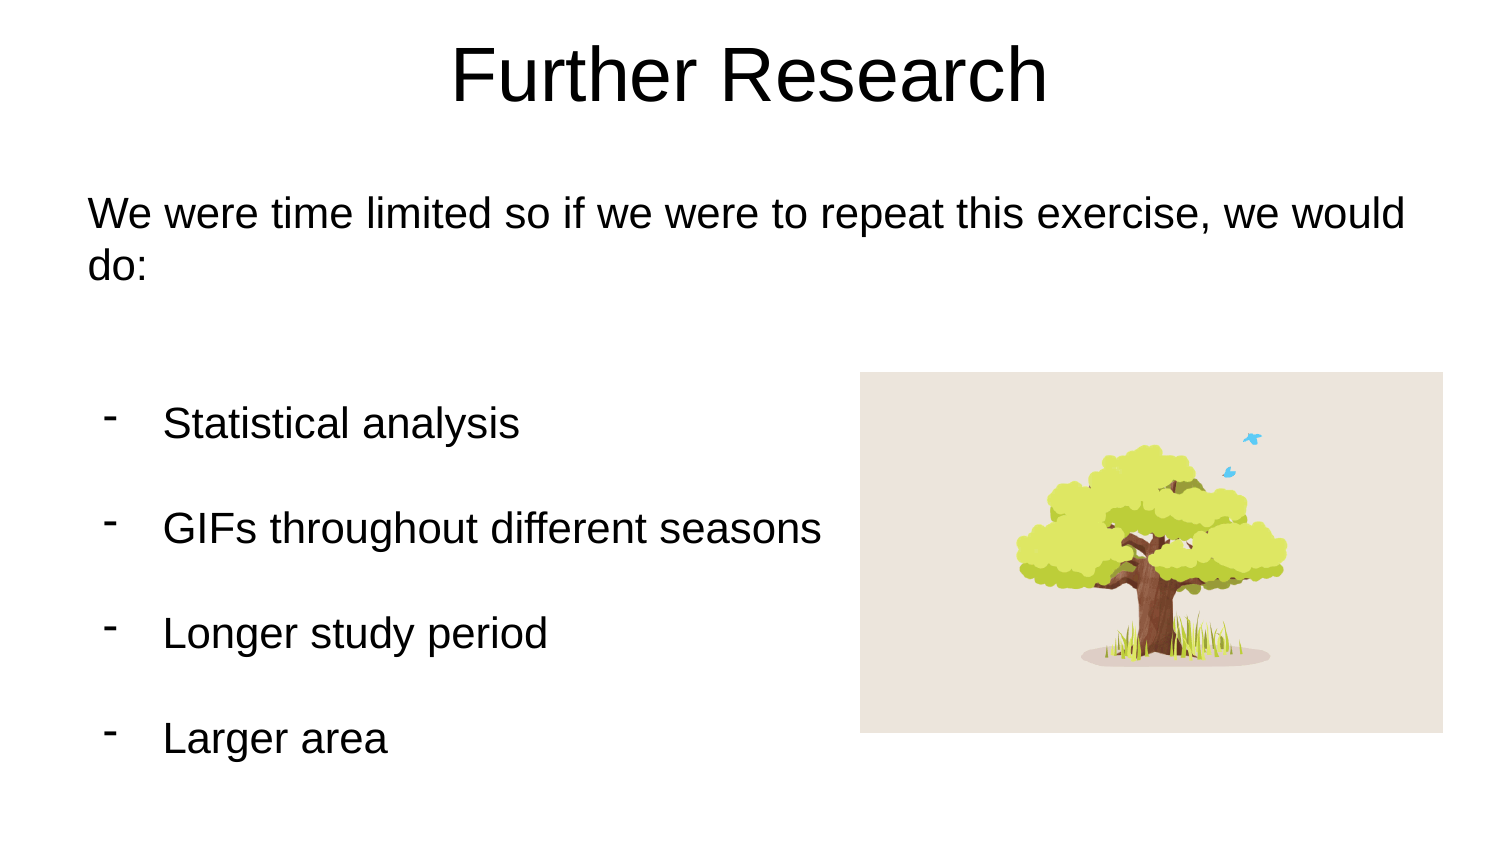

# Further Research
We were time limited so if we were to repeat this exercise, we would do:
Statistical analysis
GIFs throughout different seasons
Longer study period
Larger area